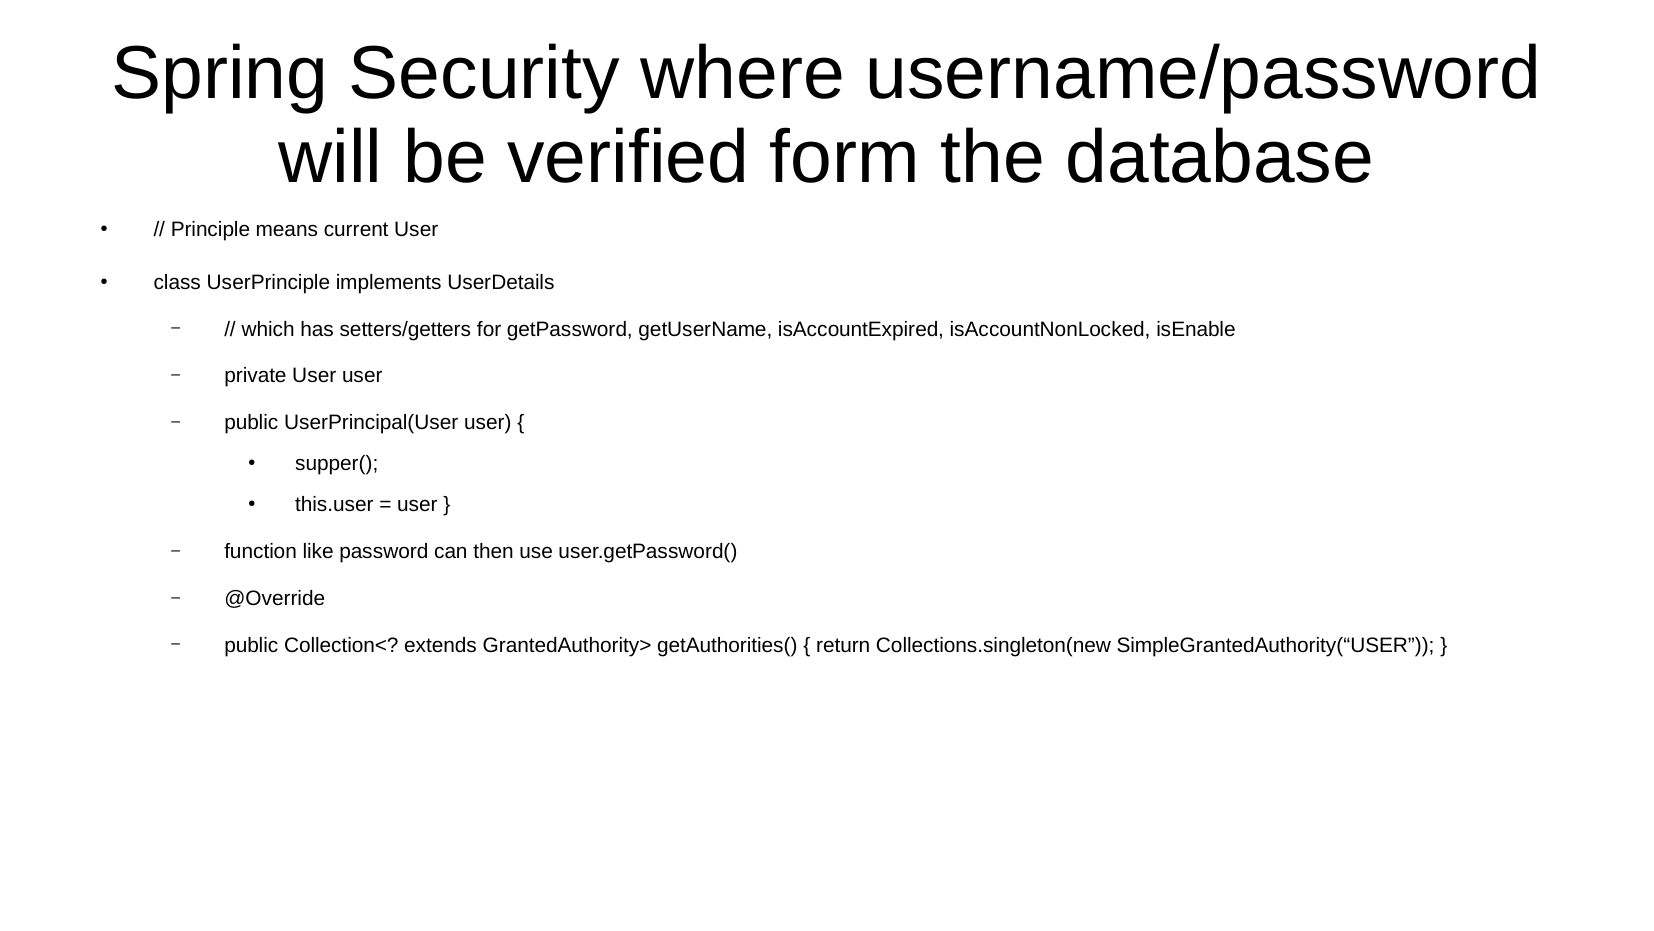

# Spring Security where username/password will be verified form the database
// Principle means current User
class UserPrinciple implements UserDetails
// which has setters/getters for getPassword, getUserName, isAccountExpired, isAccountNonLocked, isEnable
private User user
public UserPrincipal(User user) {
supper();
this.user = user }
function like password can then use user.getPassword()
@Override
public Collection<? extends GrantedAuthority> getAuthorities() { return Collections.singleton(new SimpleGrantedAuthority(“USER”)); }